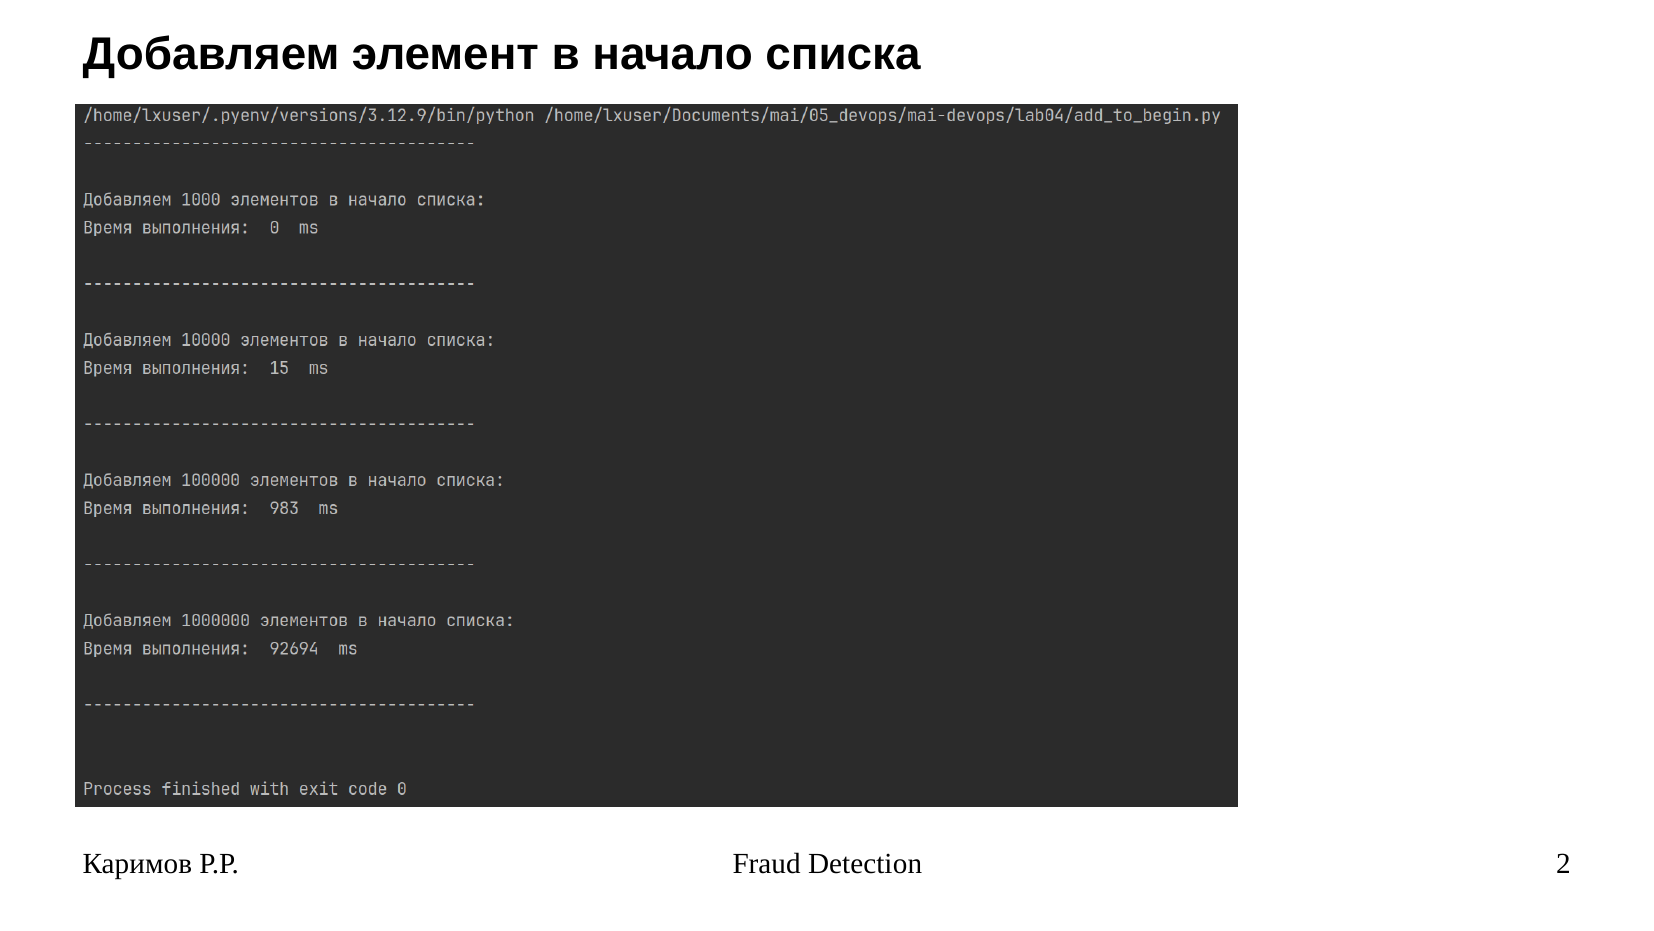

# Добавляем элемент в начало списка
2